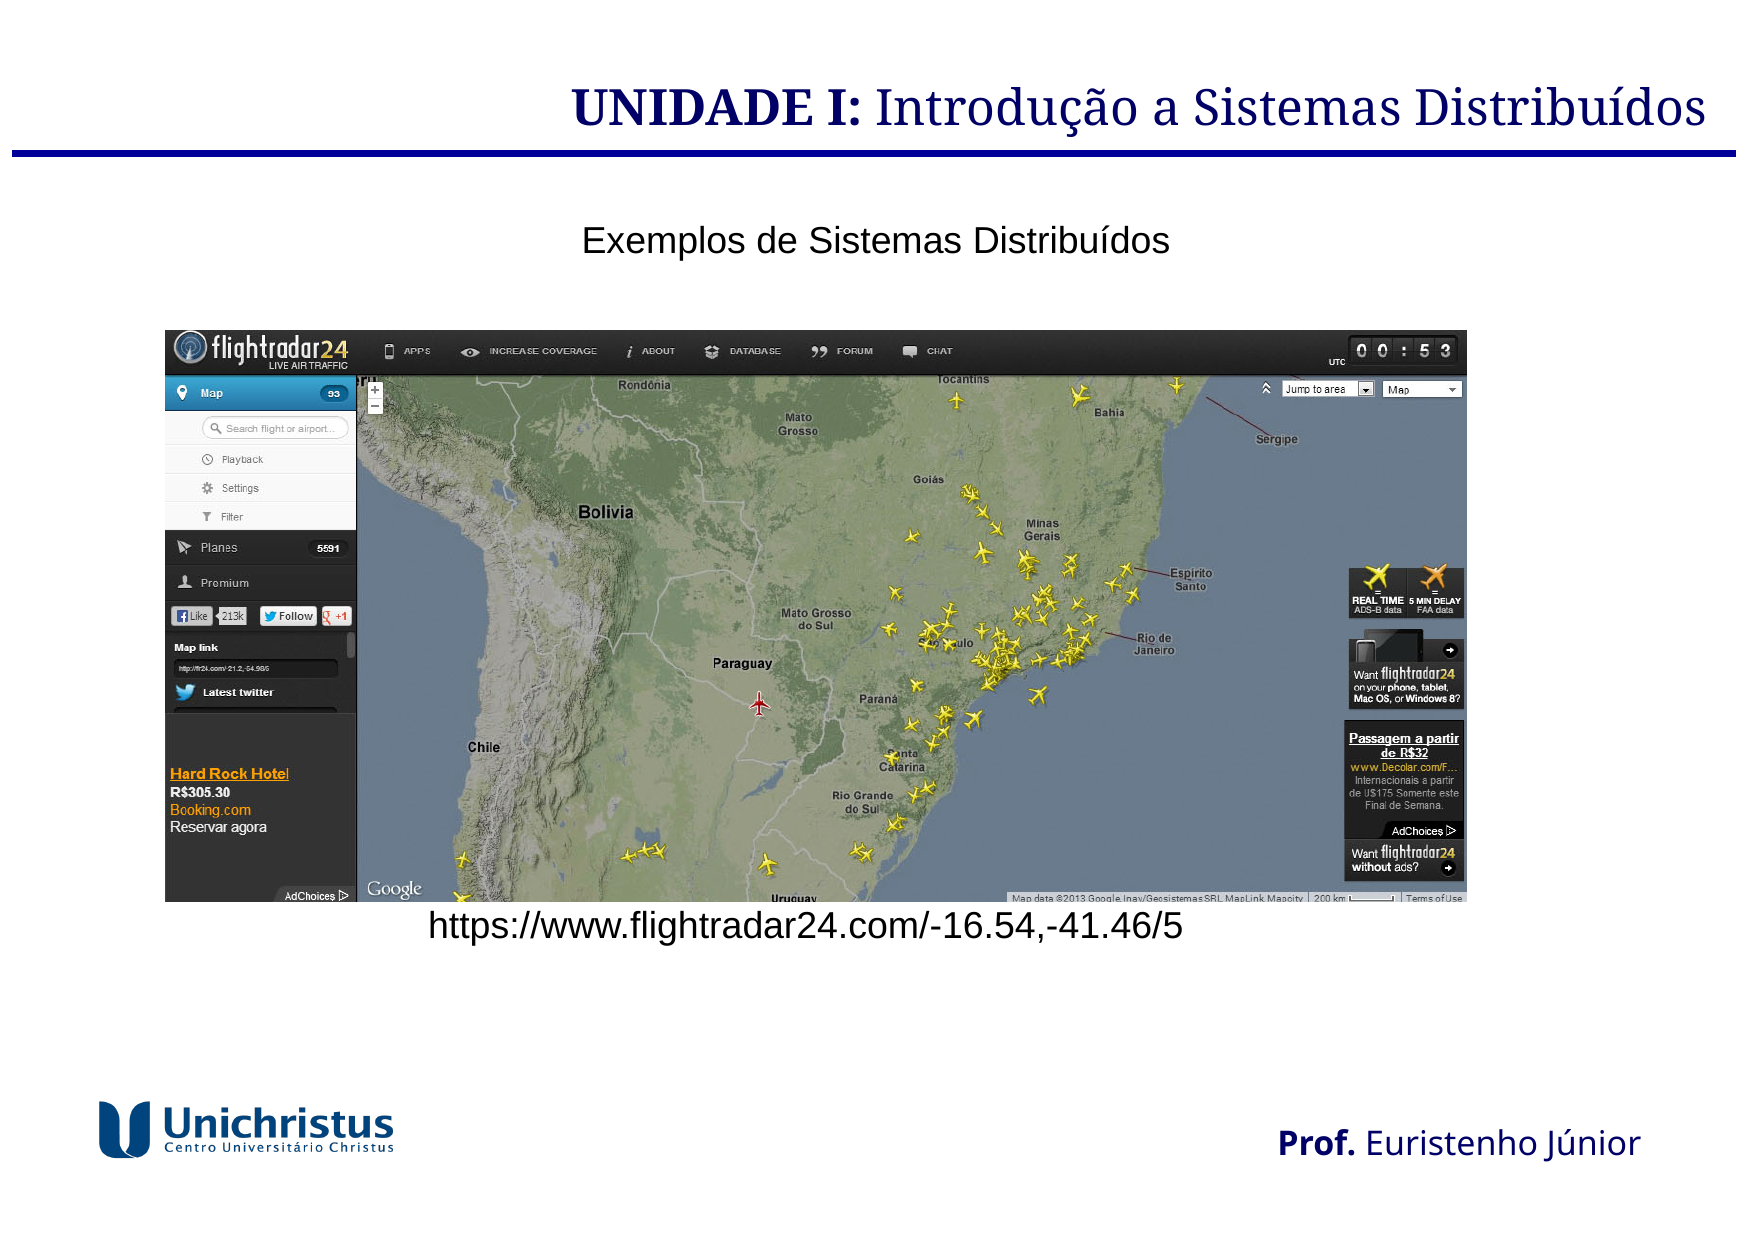

UNIDADE I: Introdução a Sistemas Distribuídos
# Exemplos de Sistemas Distribuídos
https://www.flightradar24.com/-16.54,-41.46/5
Prof. Euristenho Júnior